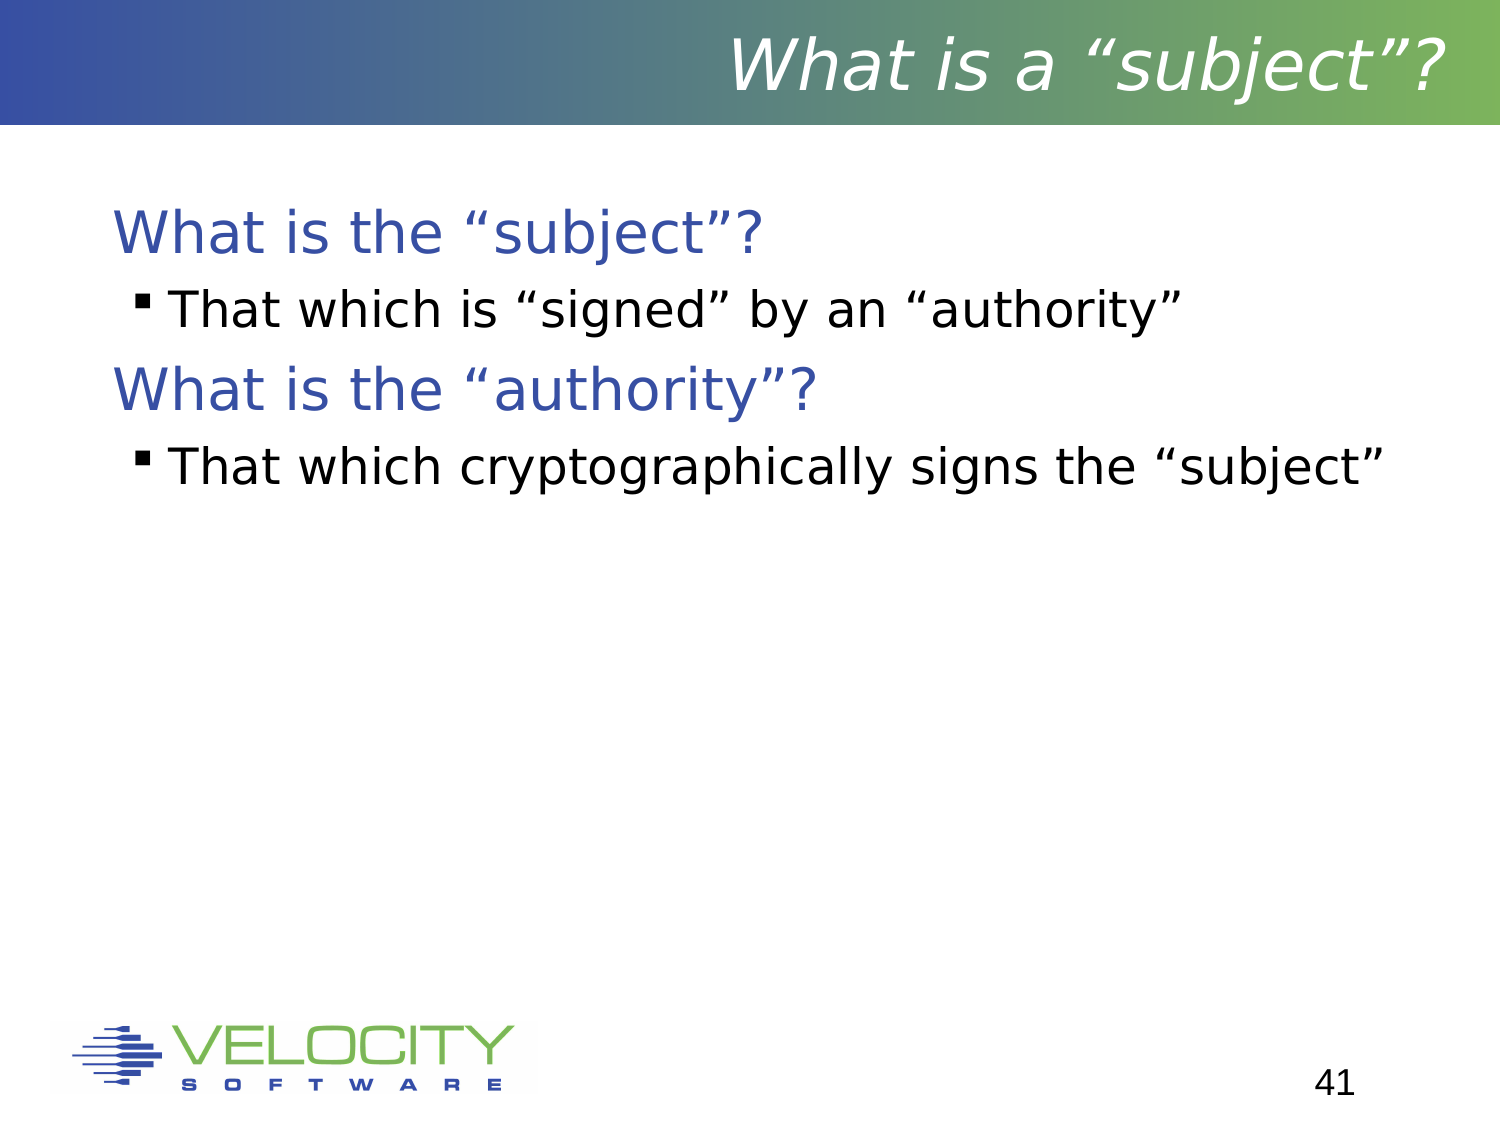

# What is a “subject”?
What is the “subject”?
That which is “signed” by an “authority”
What is the “authority”?
That which cryptographically signs the “subject”
41